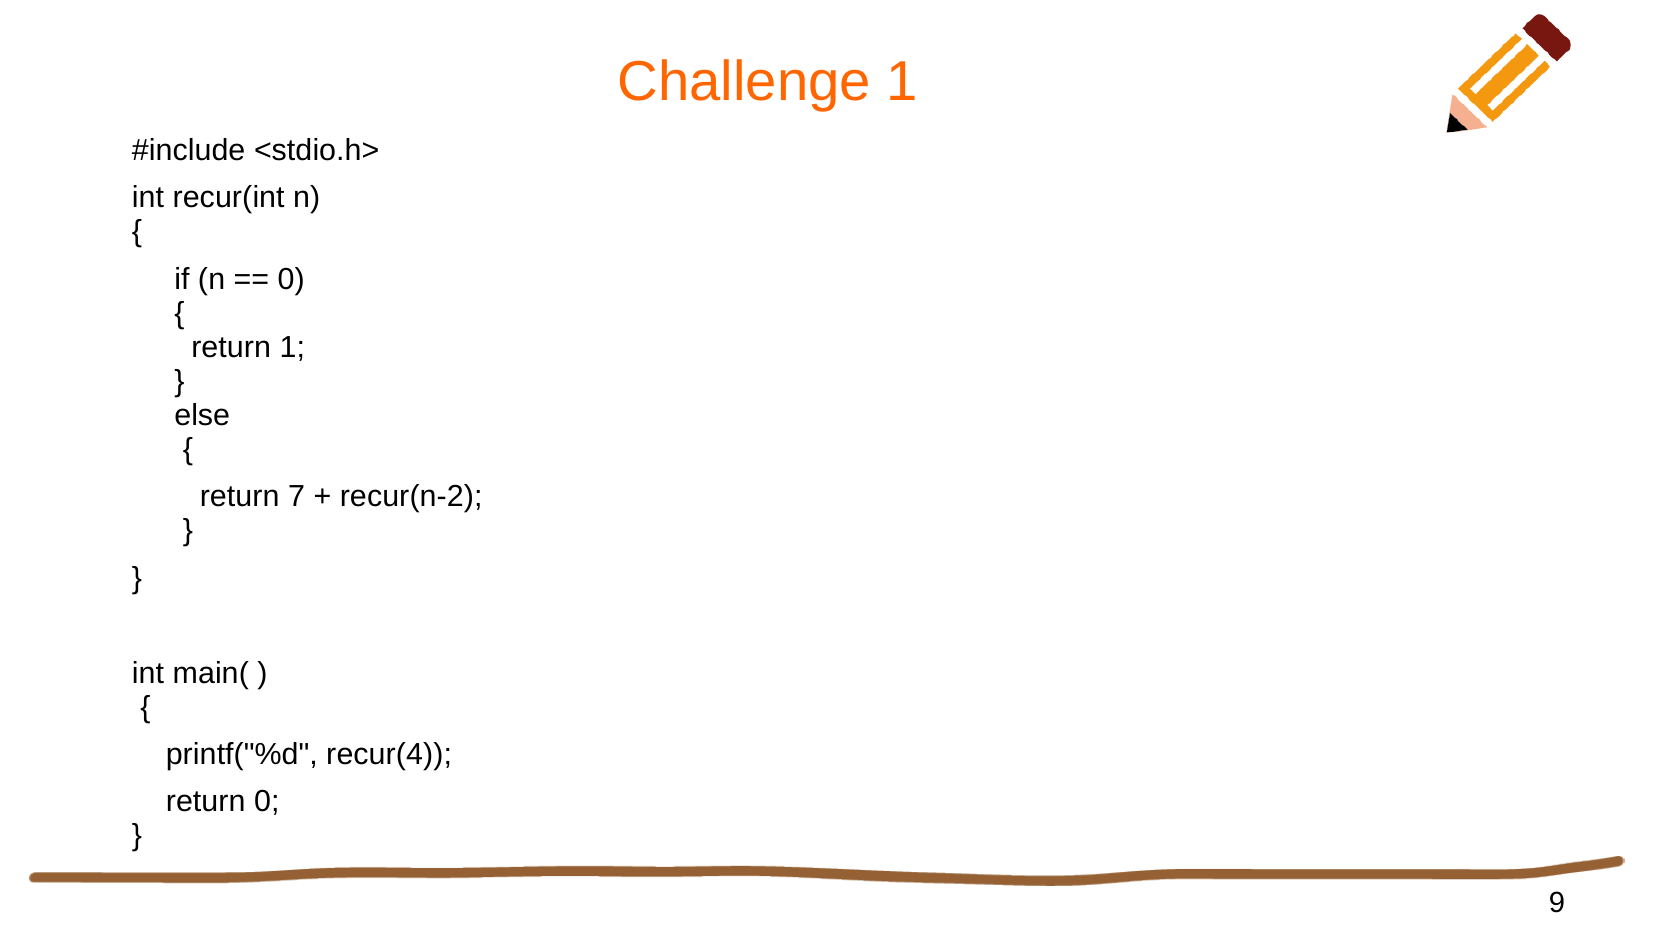

# Challenge 1
#include <stdio.h>
int recur(int n)
{
 if (n == 0)
 {
 return 1;
 }
 else
 {
 return 7 + recur(n-2);
 }
}
int main( )
 {
 printf("%d", recur(4));
 return 0;
}
9